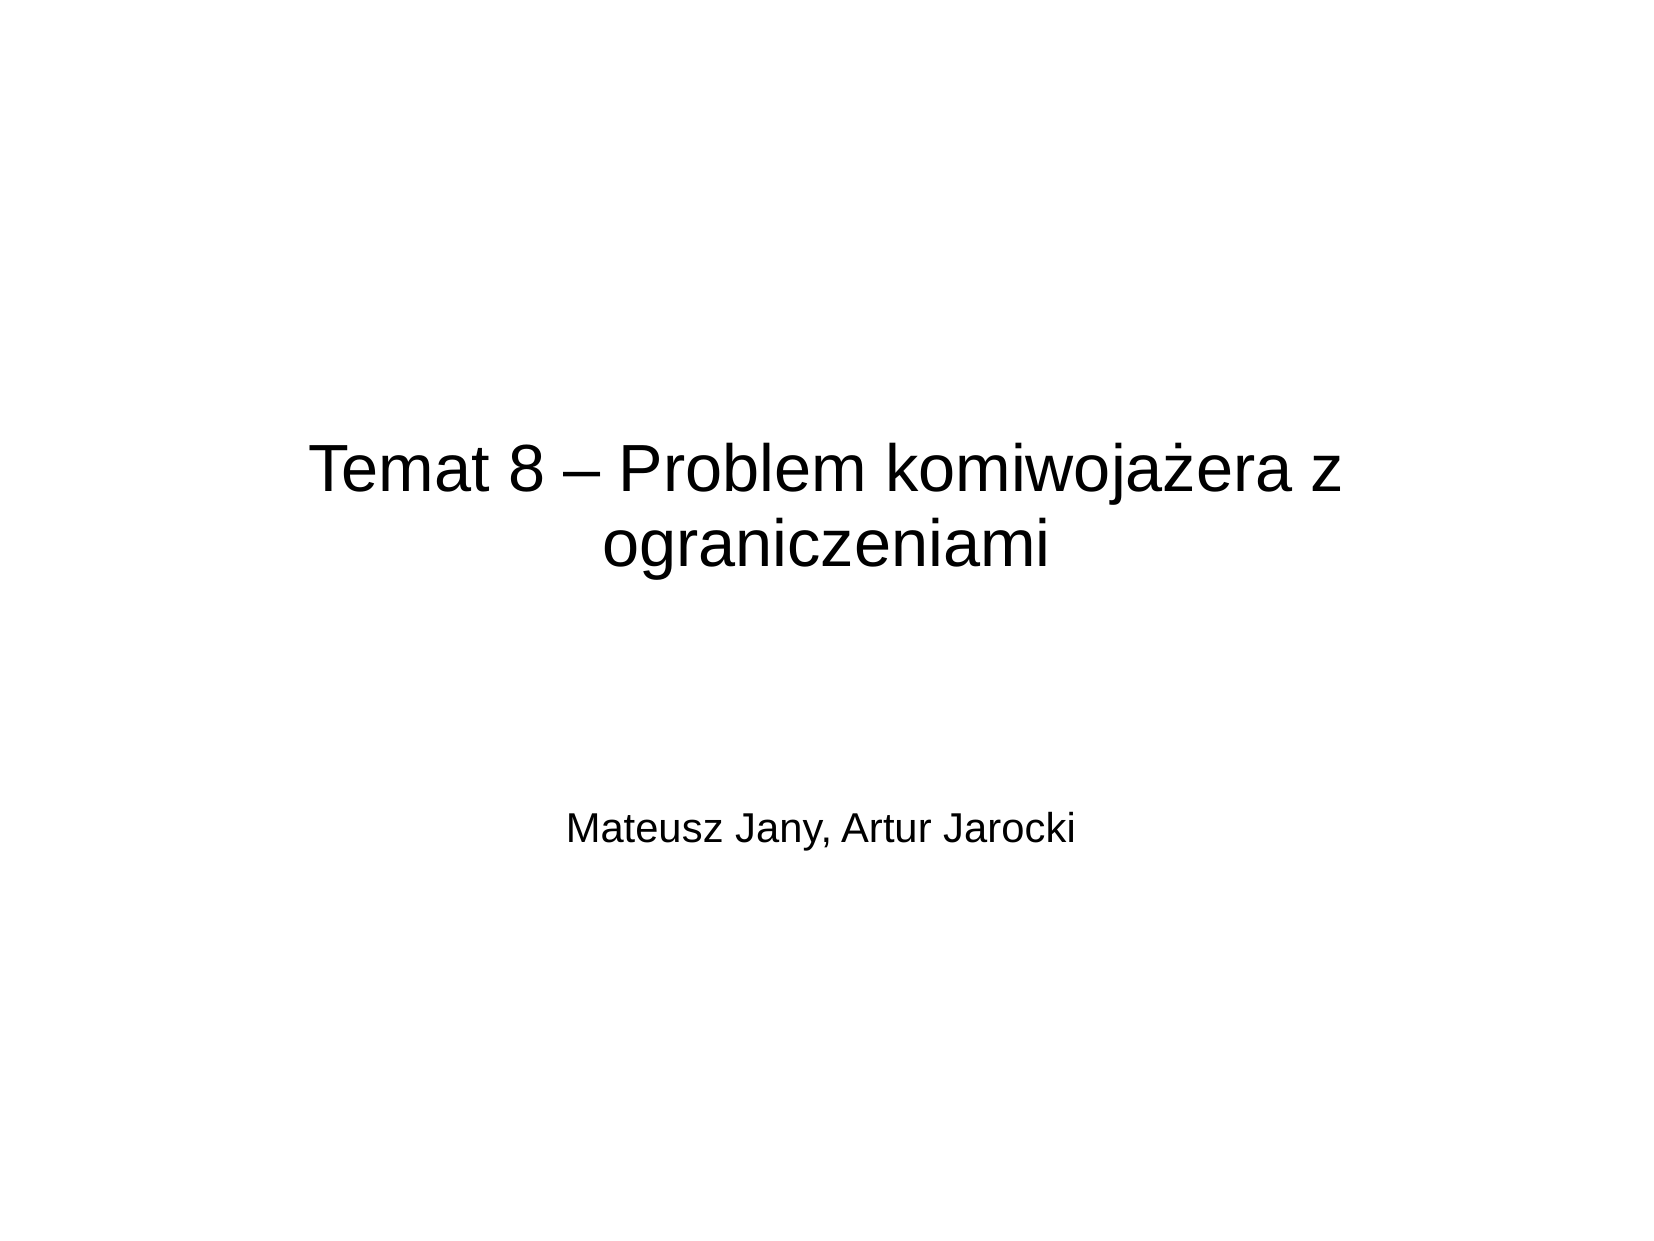

# Temat 8 – Problem komiwojażera z ograniczeniami
Mateusz Jany, Artur Jarocki